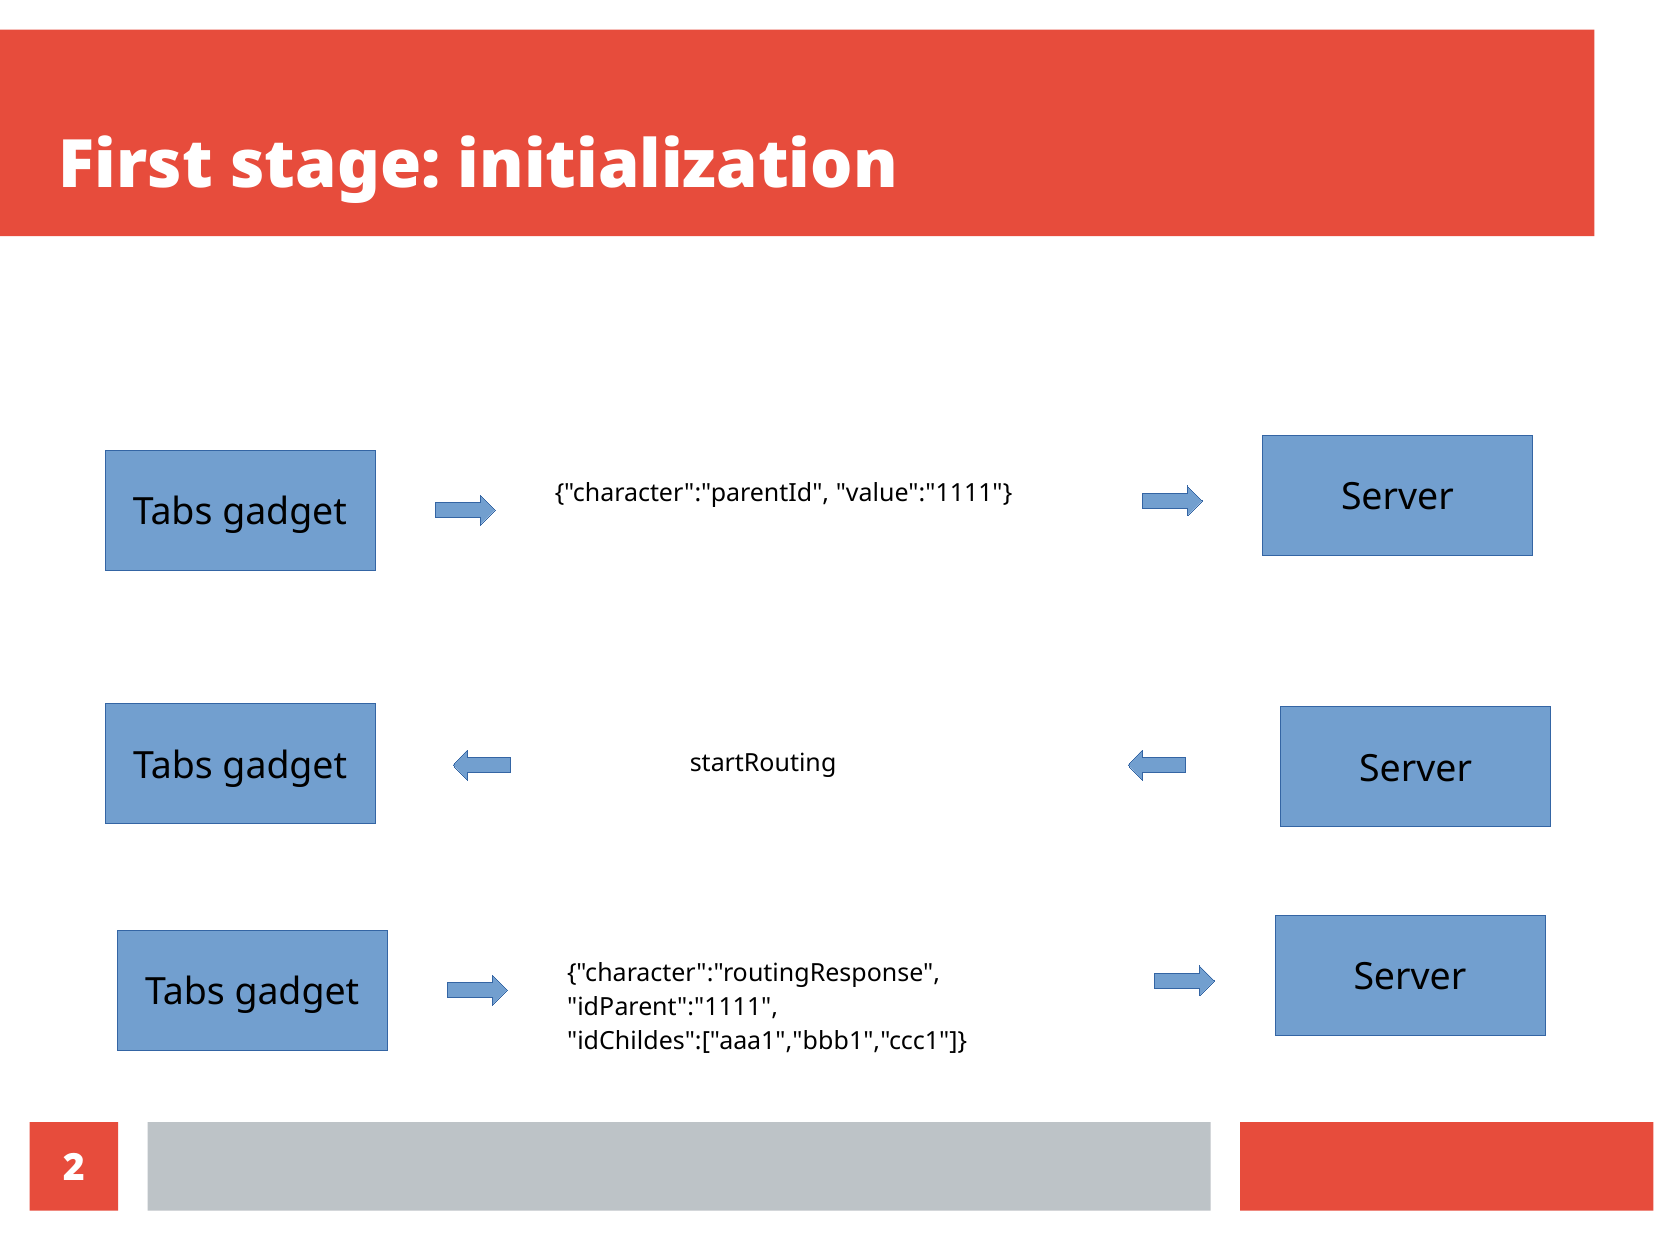

# First stage: initialization
Server
Tabs gadget
{"character":"parentId", "value":"1111"}
Tabs gadget
Server
startRouting
Server
Tabs gadget
{"character":"routingResponse",
"idParent":"1111",
"idChildes":["aaa1","bbb1","ccc1"]}
2